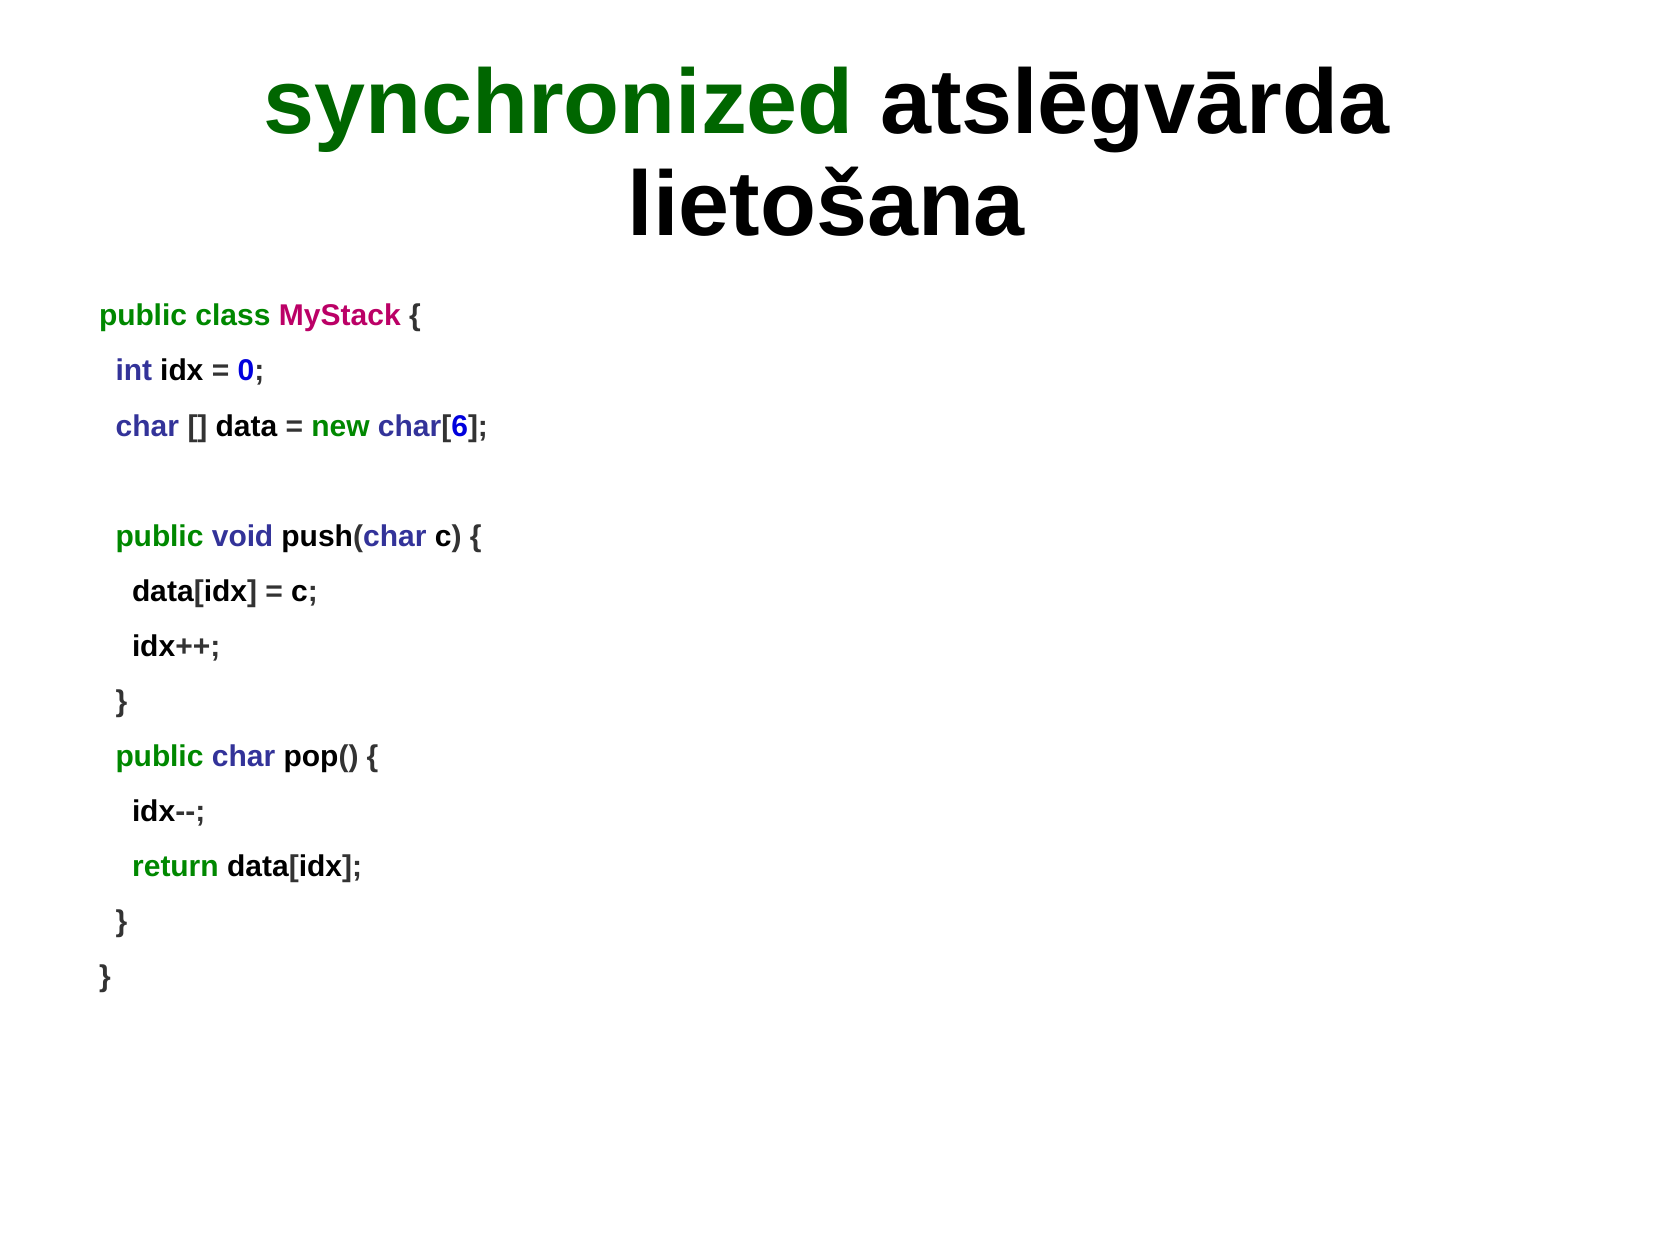

# synchronized atslēgvārda lietošana
 public class MyStack {
 int idx = 0;
 char [] data = new char[6];
 public void push(char c) {
 data[idx] = c;
 idx++;
 }
 public char pop() {
 idx--;
 return data[idx];
 }
 }